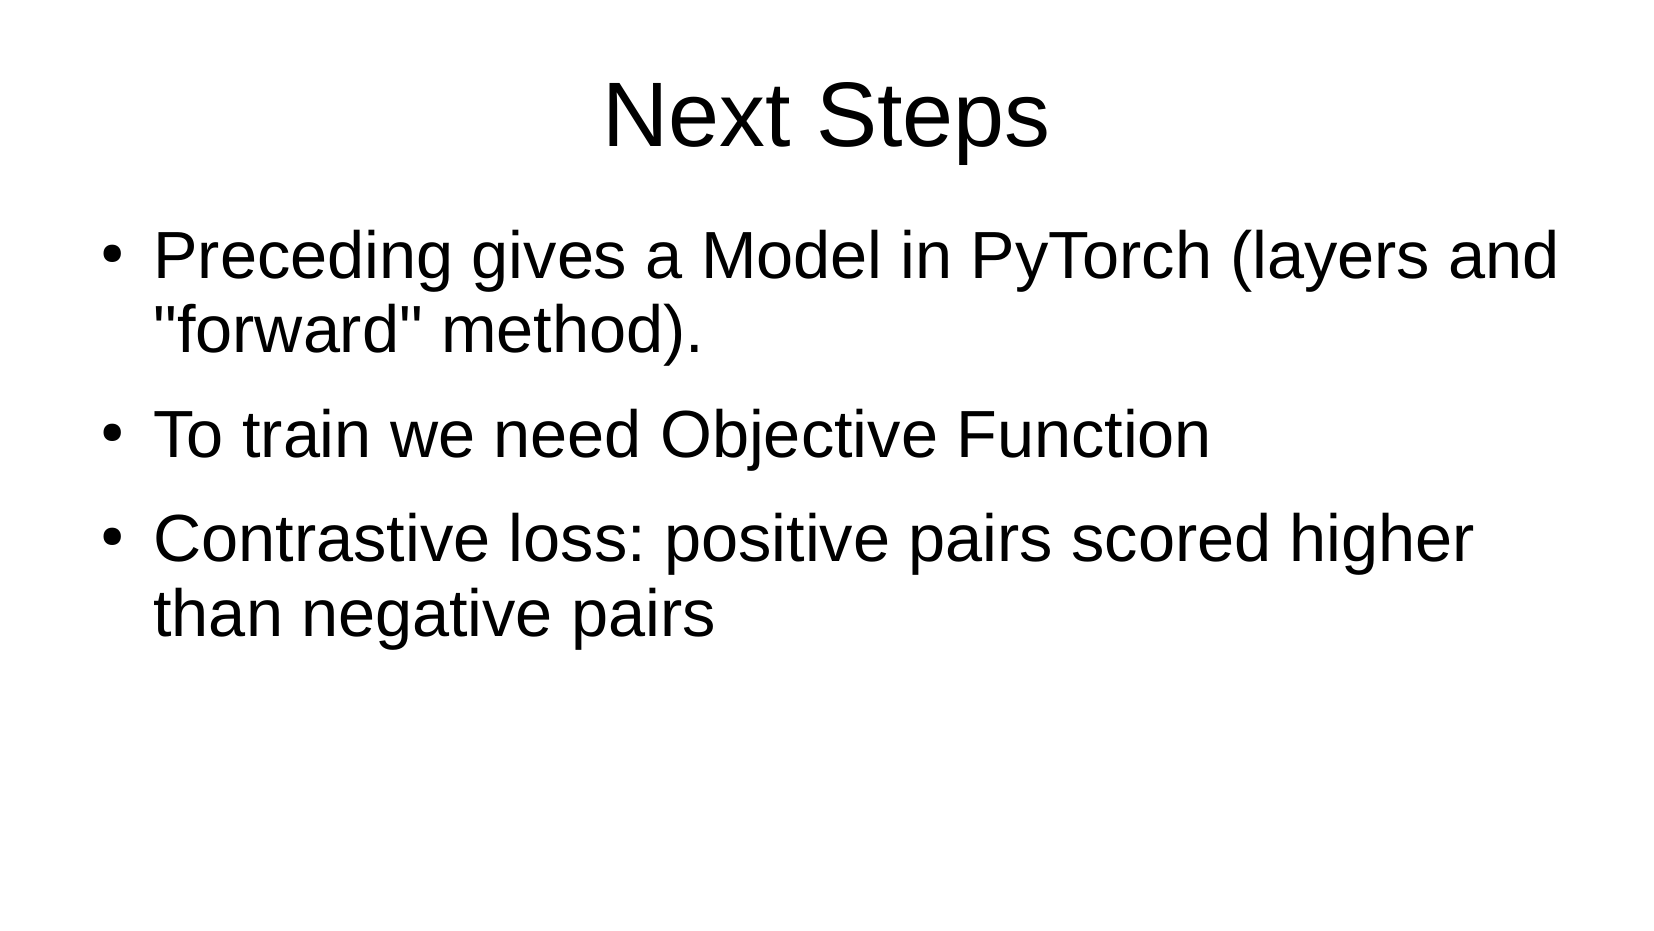

# Next Steps
Preceding gives a Model in PyTorch (layers and "forward" method).
To train we need Objective Function
Contrastive loss: positive pairs scored higher than negative pairs